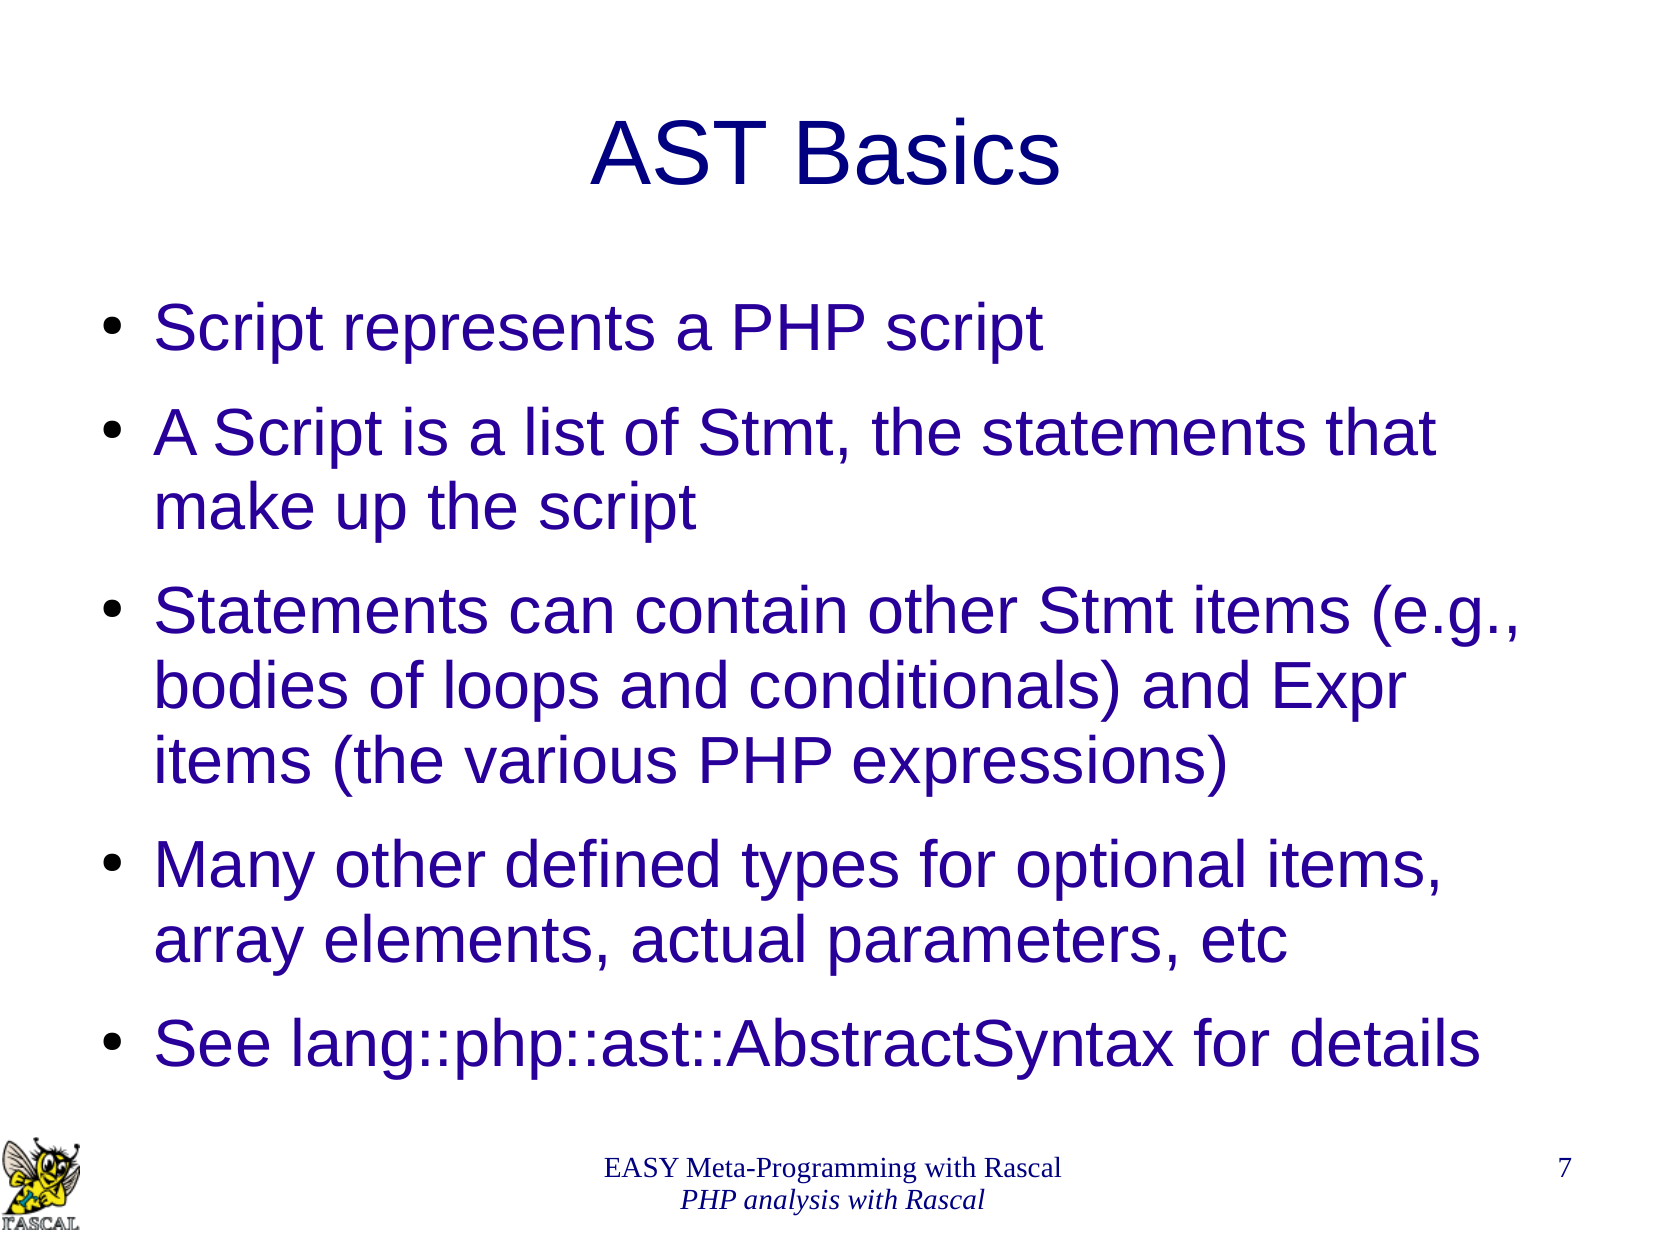

# AST Basics
Script represents a PHP script
A Script is a list of Stmt, the statements that make up the script
Statements can contain other Stmt items (e.g., bodies of loops and conditionals) and Expr items (the various PHP expressions)
Many other defined types for optional items, array elements, actual parameters, etc
See lang::php::ast::AbstractSyntax for details
7